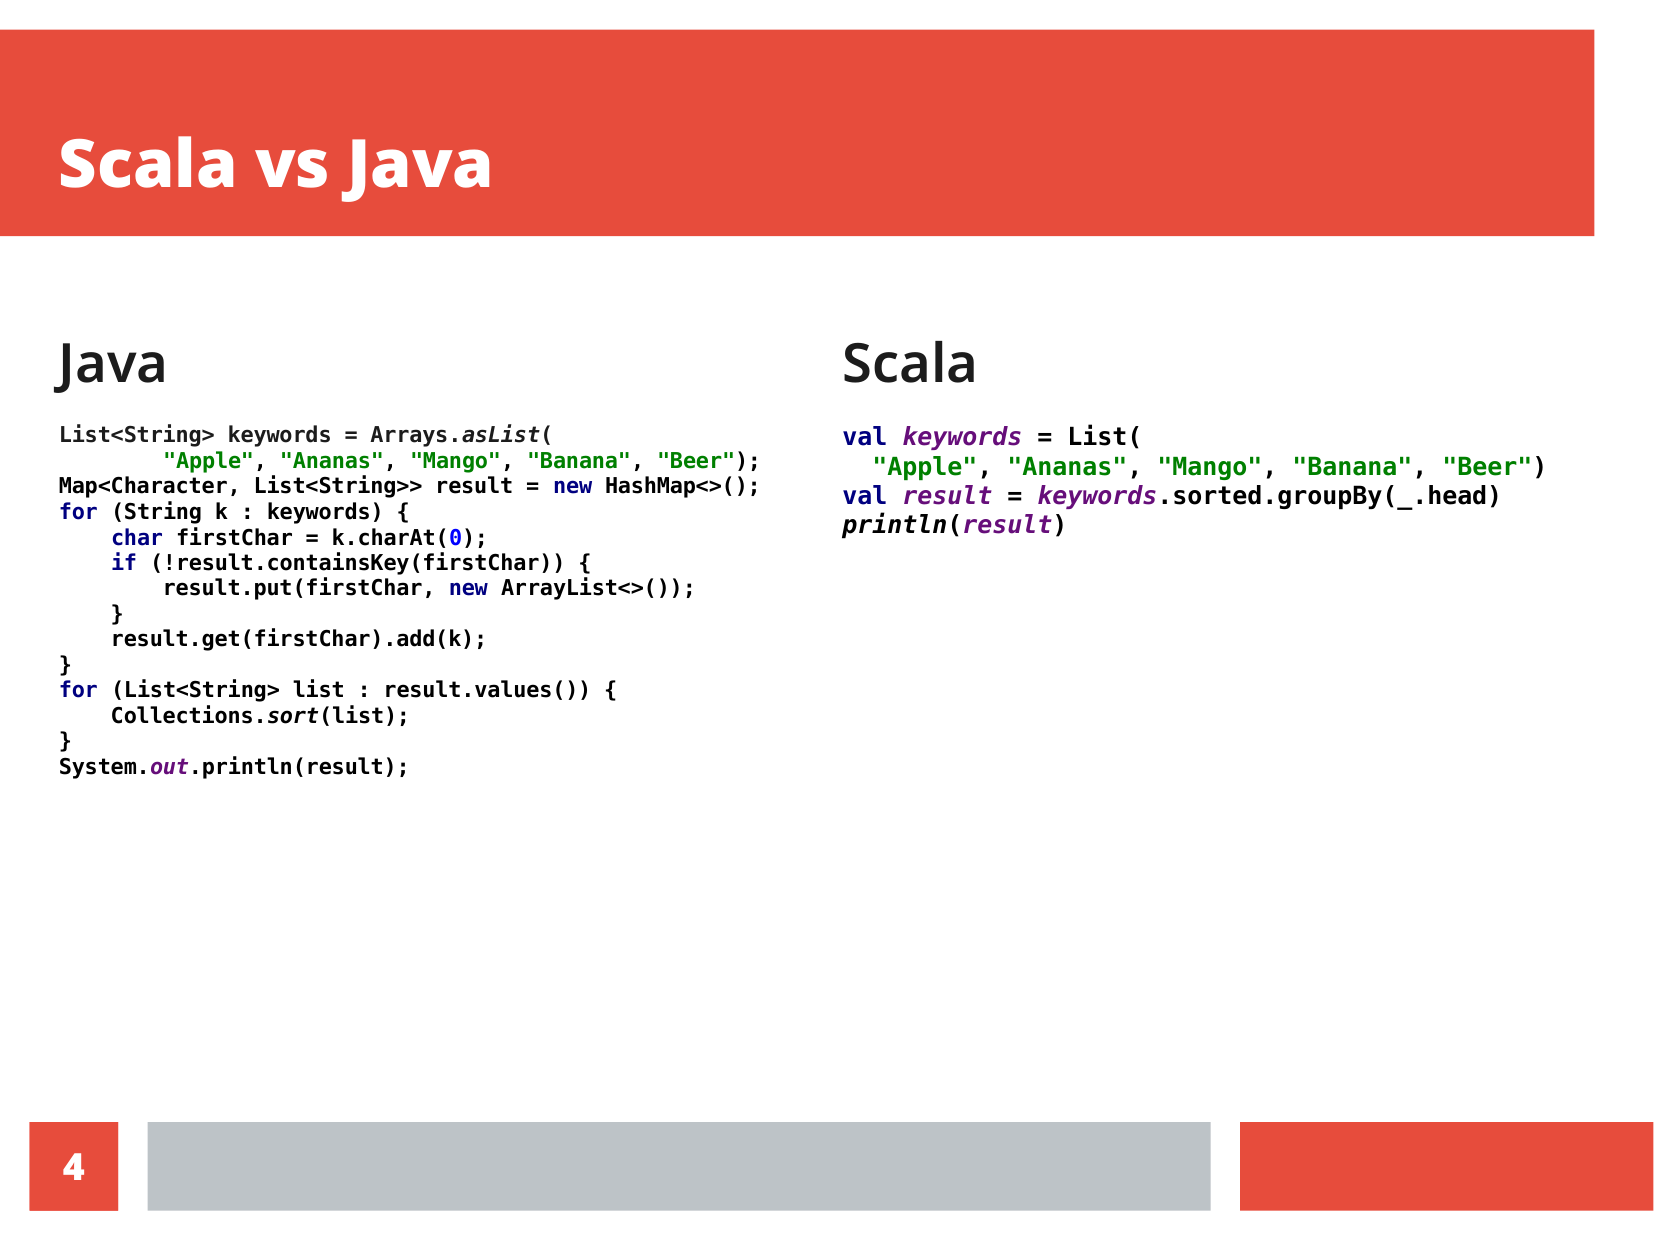

# Scala vs Java
Java
List<String> keywords = Arrays.asList(
 "Apple", "Ananas", "Mango", "Banana", "Beer");
Map<Character, List<String>> result = new HashMap<>();
for (String k : keywords) {
 char firstChar = k.charAt(0);
 if (!result.containsKey(firstChar)) {
 result.put(firstChar, new ArrayList<>());
 }
 result.get(firstChar).add(k);
}
for (List<String> list : result.values()) {
 Collections.sort(list);
}
System.out.println(result);
Scala
val keywords = List(
 "Apple", "Ananas", "Mango", "Banana", "Beer")
val result = keywords.sorted.groupBy(_.head)
println(result)
4